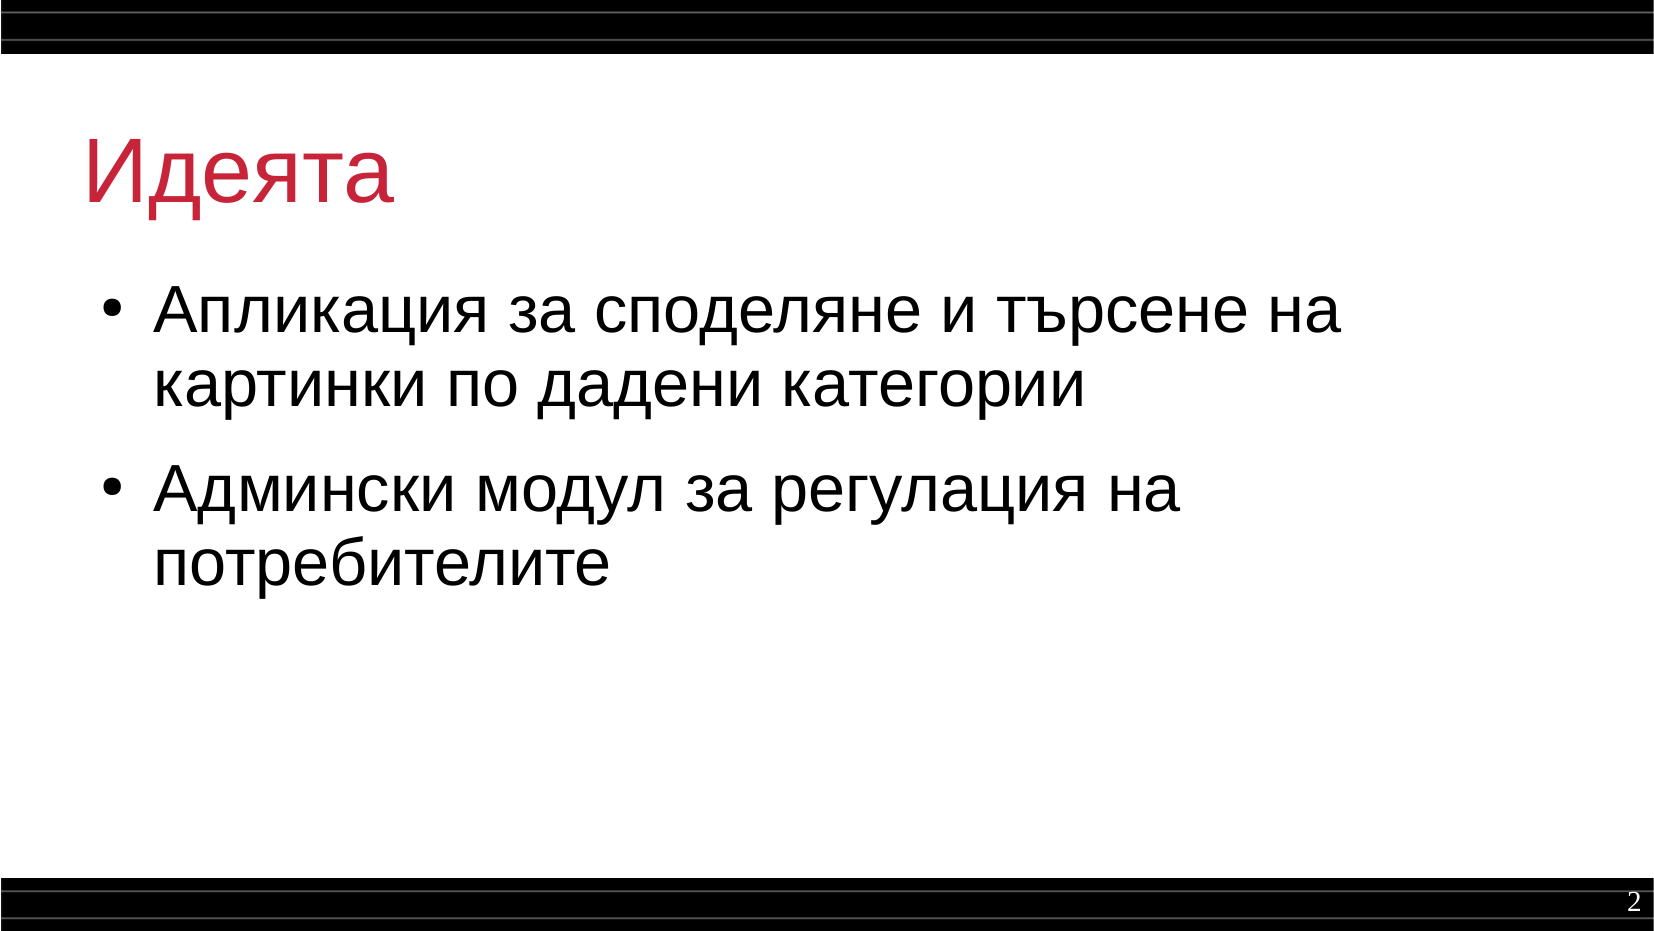

# Идеята
Апликация за споделяне и търсене на картинки по дадени категории
Админски модул за регулация на потребителите